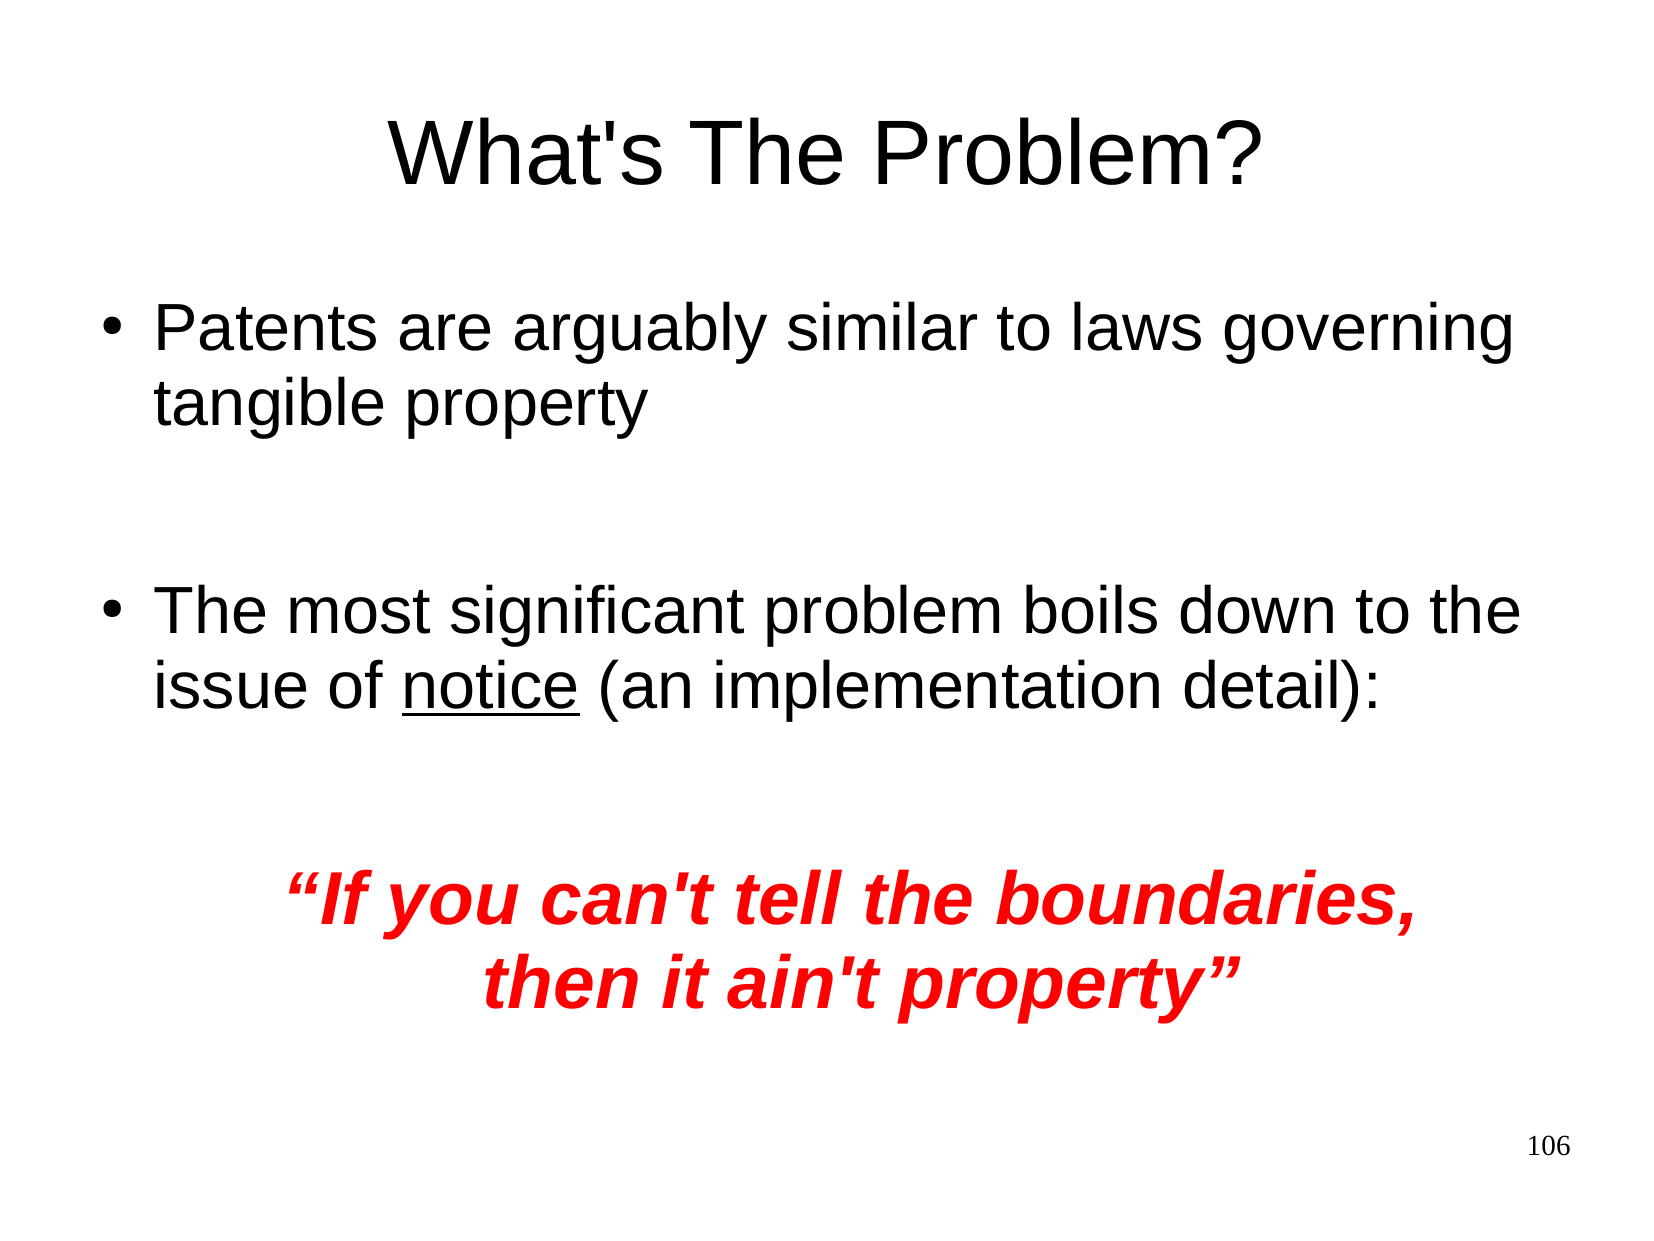

# What's The Problem?
Patents are arguably similar to laws governing tangible property
The most significant problem boils down to the issue of notice (an implementation detail):
“If you can't tell the boundaries,
then it ain't property”
106